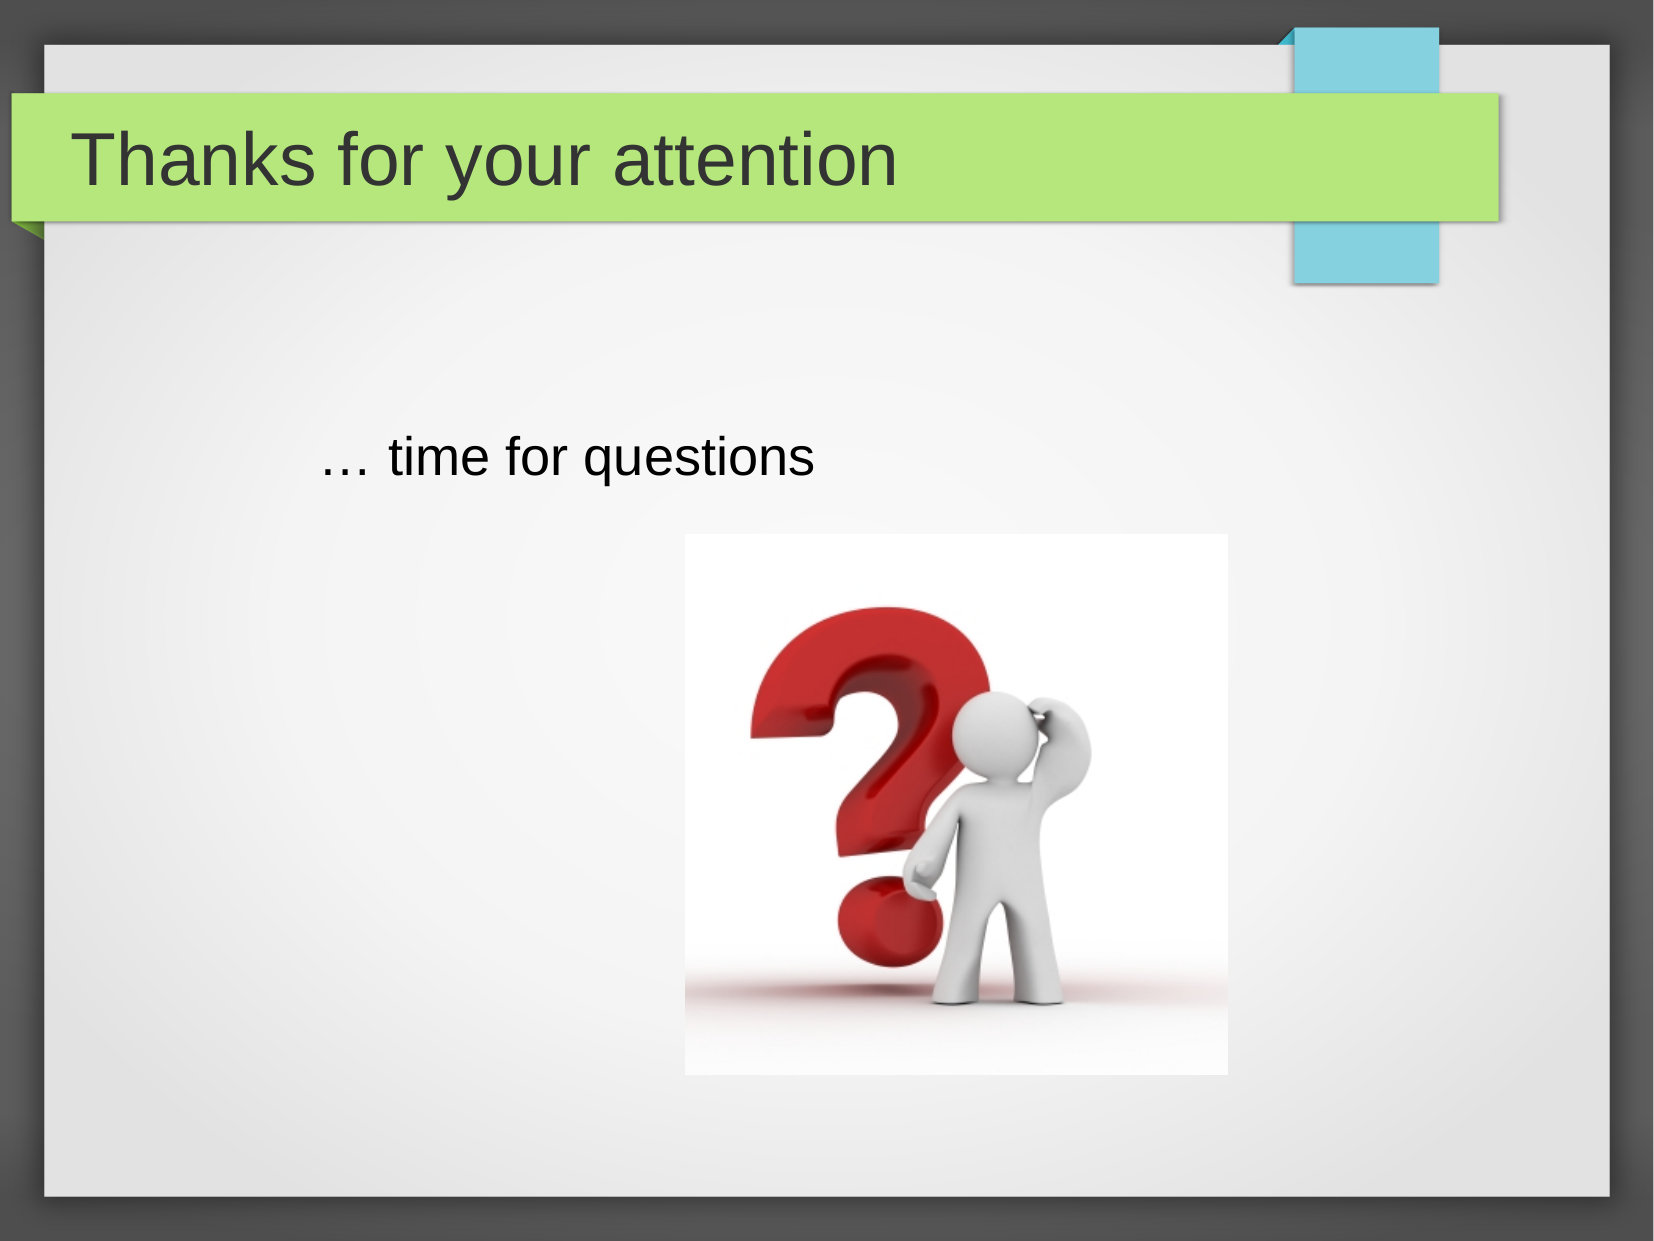

# Thanks for your attention
… time for questions